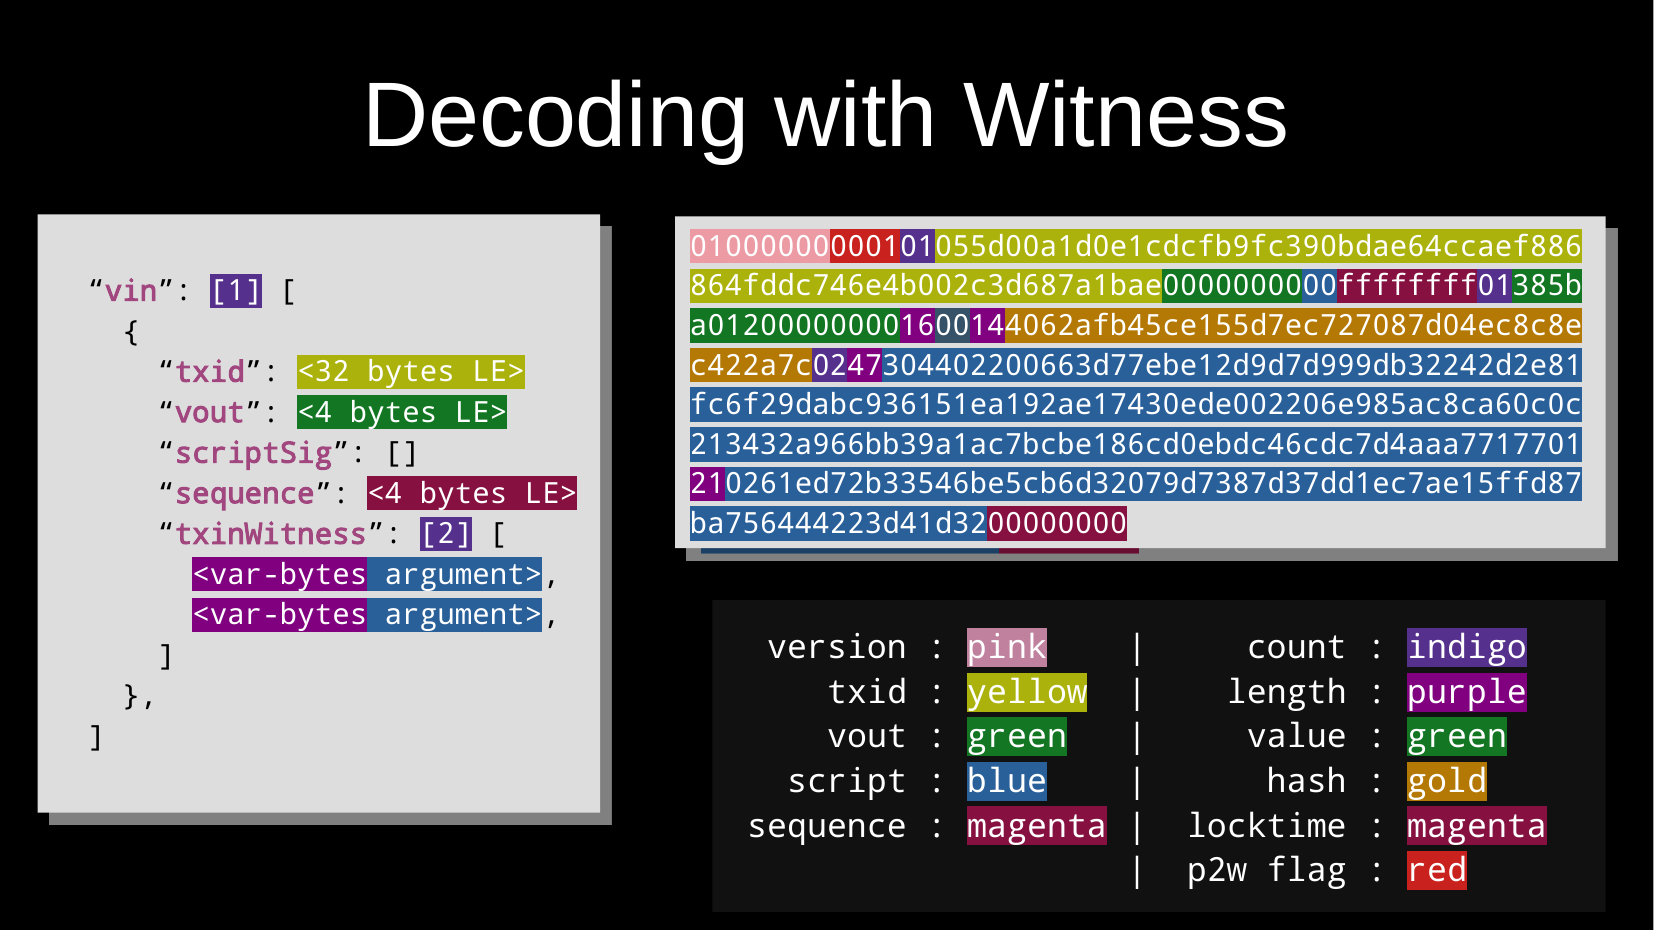

# Decoding with Witness
 “vin”: [1] [
 {
 “txid”: <32 bytes LE>
 “vout”: <4 bytes LE>
 “scriptSig”: []
 “sequence”: <4 bytes LE>
 “txinWitness”: [2] [
 <var-bytes argument>,
 <var-bytes argument>,
 ]
 },
 ]
01000000000101055d00a1d0e1cdcfb9fc390bdae64ccaef886864fddc746e4b002c3d687a1bae0000000000ffffffff01385ba012000000001600144062afb45ce155d7ec727087d04ec8c8ec422a7c0247304402200663d77ebe12d9d7d999db32242d2e81fc6f29dabc936151ea192ae17430ede002206e985ac8ca60c0c213432a966bb39a1ac7bcbe186cd0ebdc46cdc7d4aaa7717701210261ed72b33546be5cb6d32079d7387d37dd1ec7ae15ffd87ba756444223d41d3200000000
 version : pink | count : indigo
 txid : yellow | length : purple
 vout : green | value : green
 script : blue | hash : gold
 sequence : magenta | locktime : magenta
 | p2w flag : red